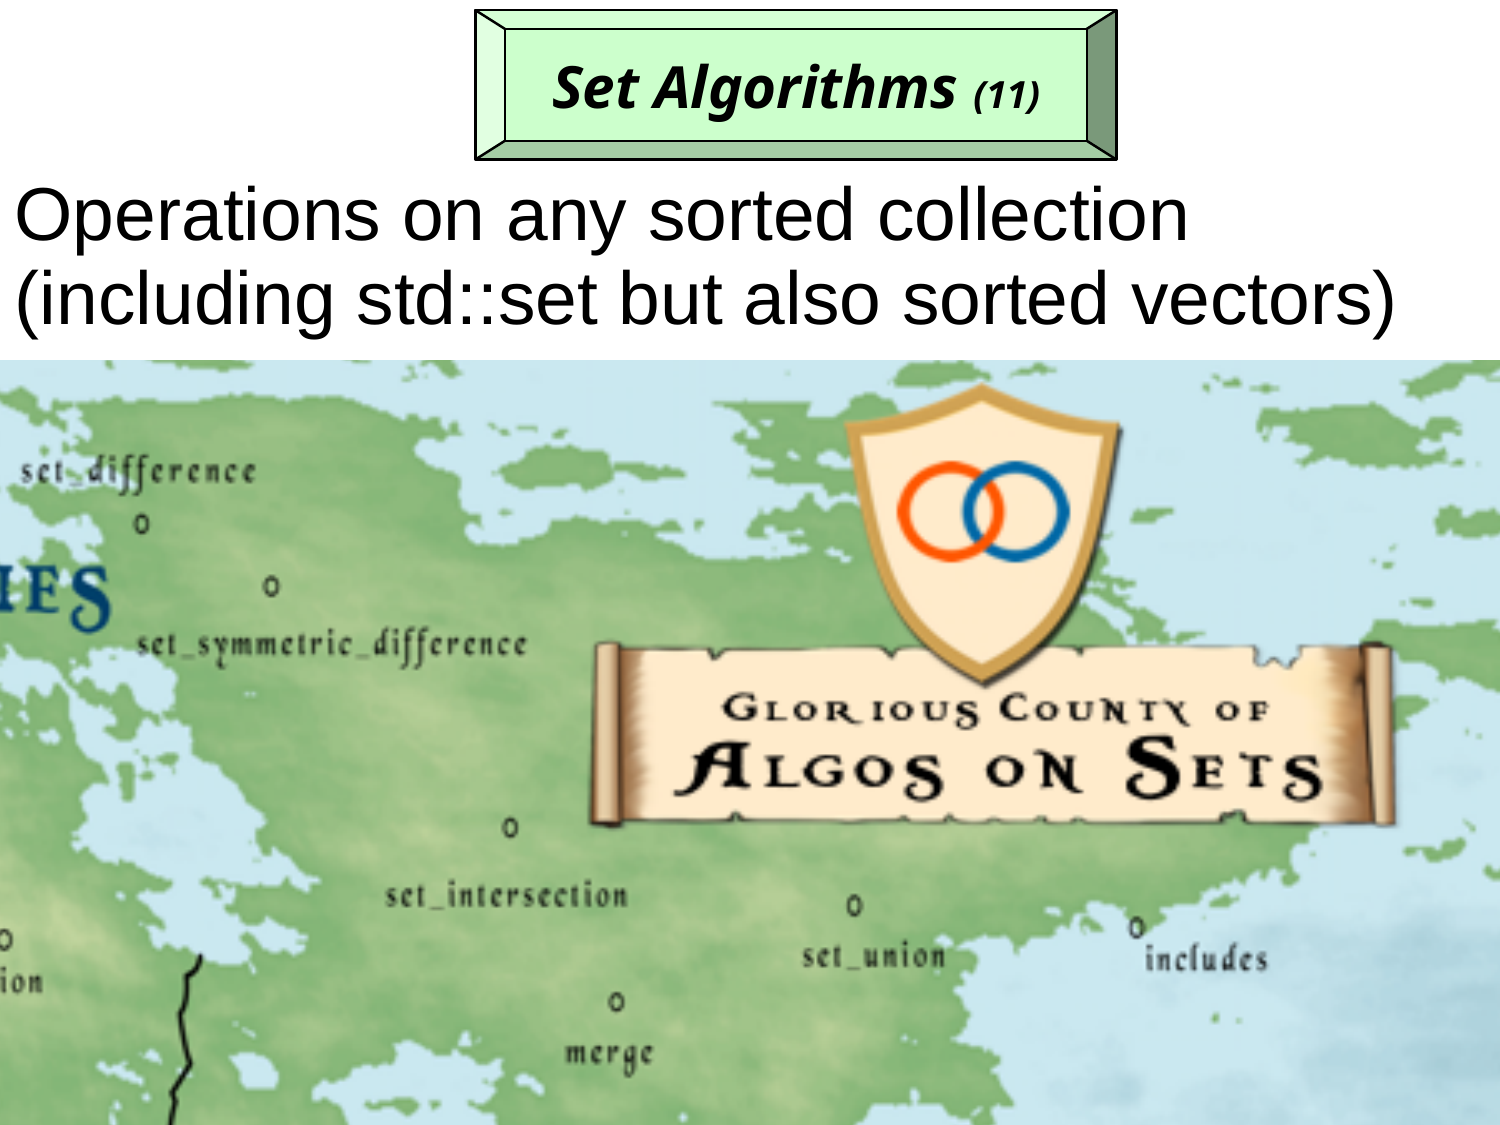

Set Algorithms (11)
Operations on any sorted collection (including std::set but also sorted vectors)